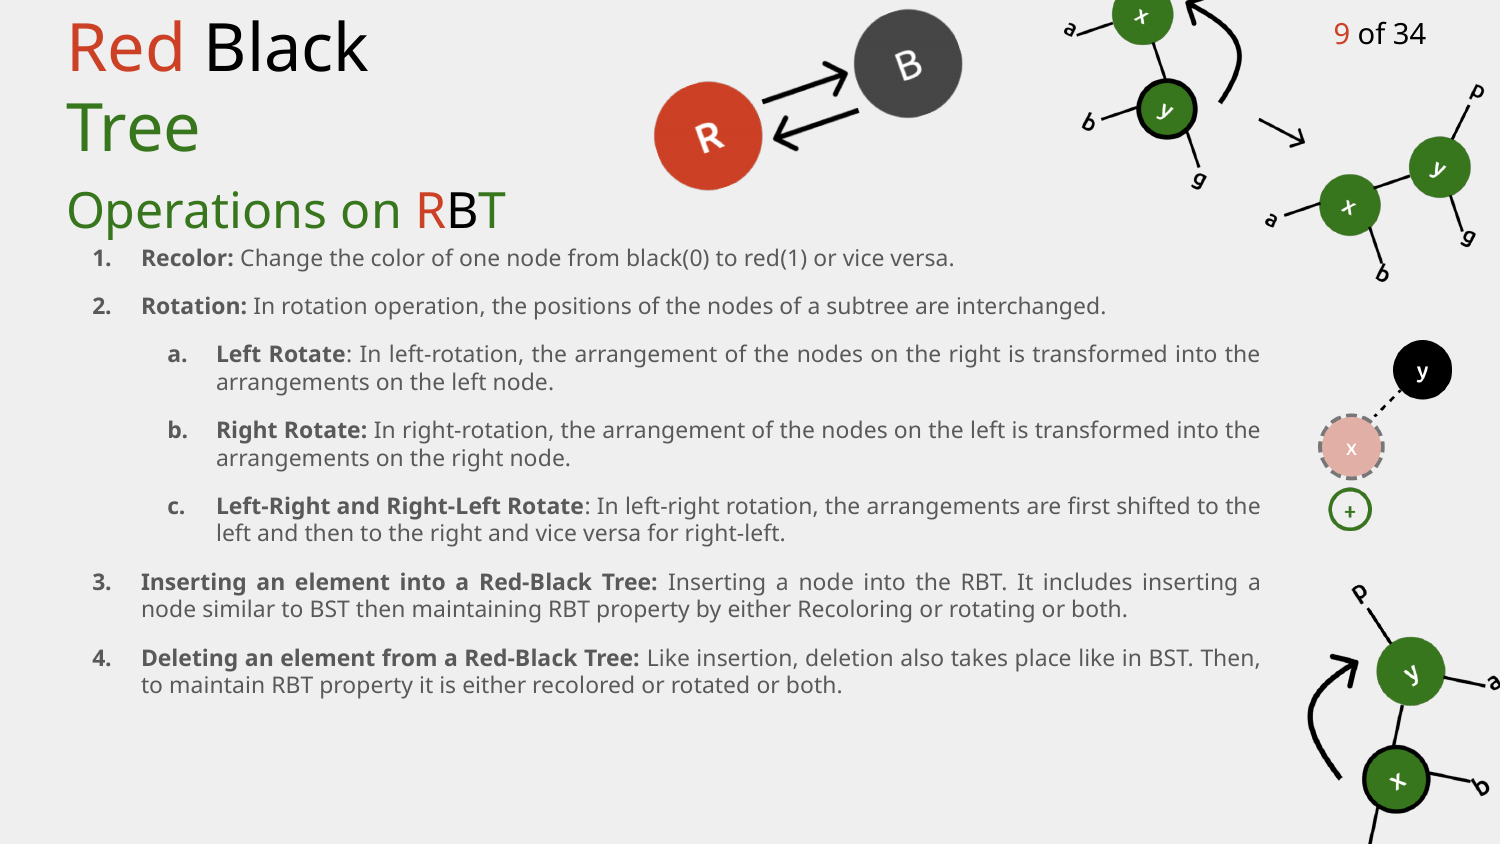

9 of 34
# Red Black Tree
Operations on RBT
Recolor: Change the color of one node from black(0) to red(1) or vice versa.
Rotation: In rotation operation, the positions of the nodes of a subtree are interchanged.
Left Rotate: In left-rotation, the arrangement of the nodes on the right is transformed into the arrangements on the left node.
Right Rotate: In right-rotation, the arrangement of the nodes on the left is transformed into the arrangements on the right node.
Left-Right and Right-Left Rotate: In left-right rotation, the arrangements are first shifted to the left and then to the right and vice versa for right-left.
Inserting an element into a Red-Black Tree: Inserting a node into the RBT. It includes inserting a node similar to BST then maintaining RBT property by either Recoloring or rotating or both.
Deleting an element from a Red-Black Tree: Like insertion, deletion also takes place like in BST. Then, to maintain RBT property it is either recolored or rotated or both.